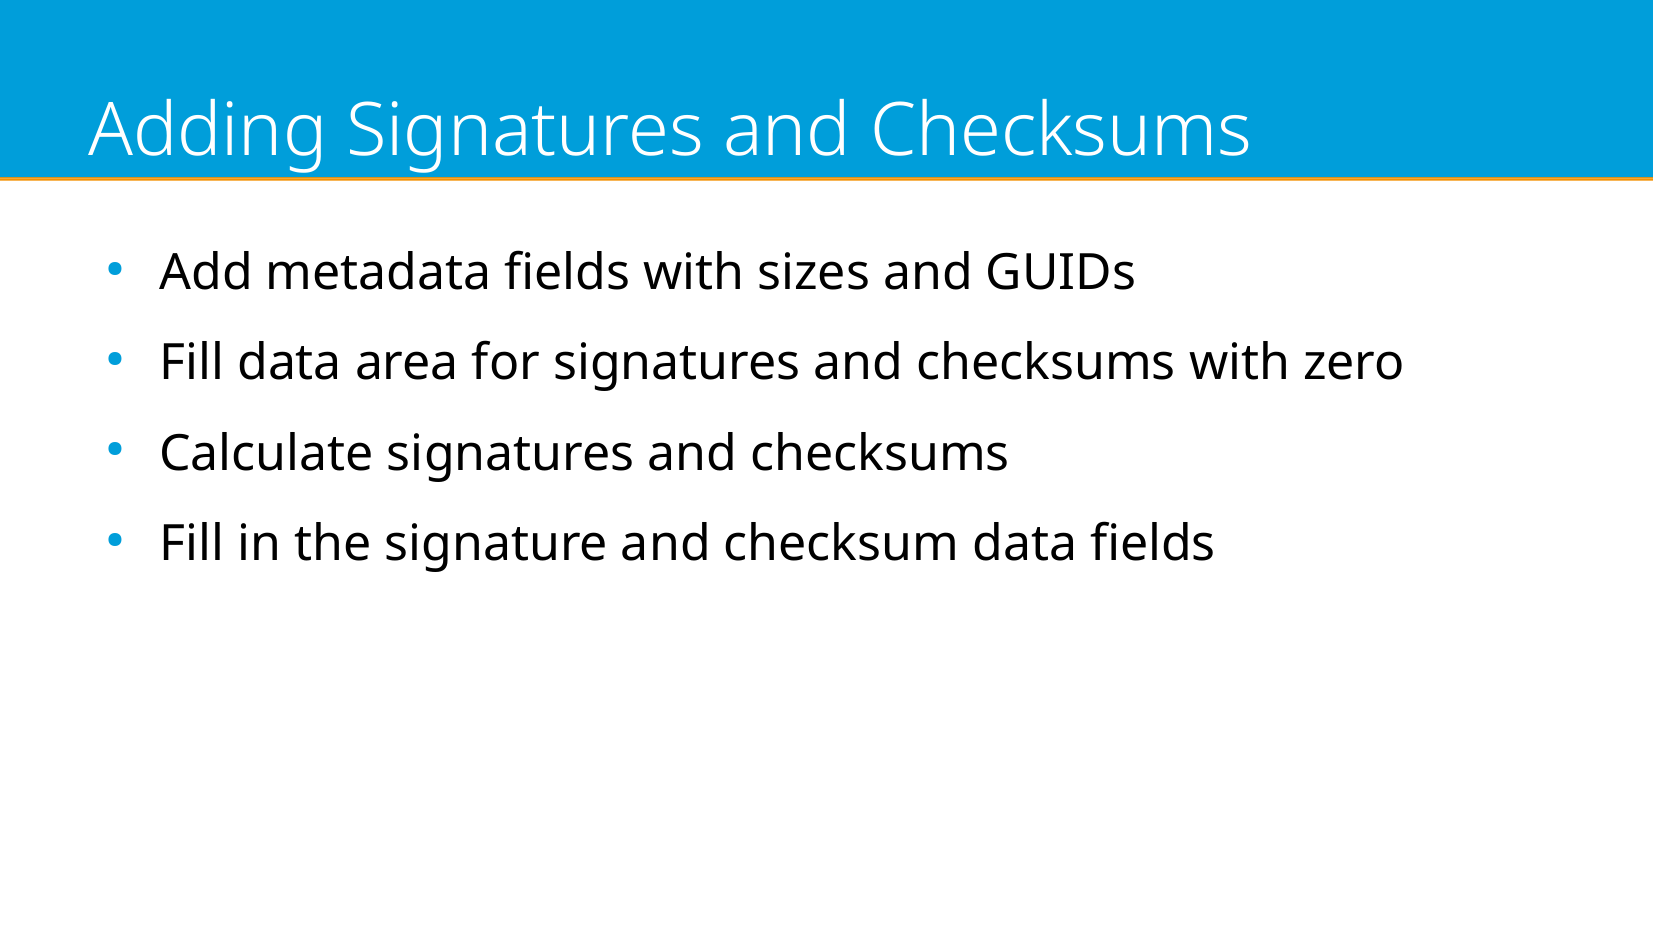

# Adding Signatures and Checksums
Add metadata fields with sizes and GUIDs
Fill data area for signatures and checksums with zero
Calculate signatures and checksums
Fill in the signature and checksum data fields